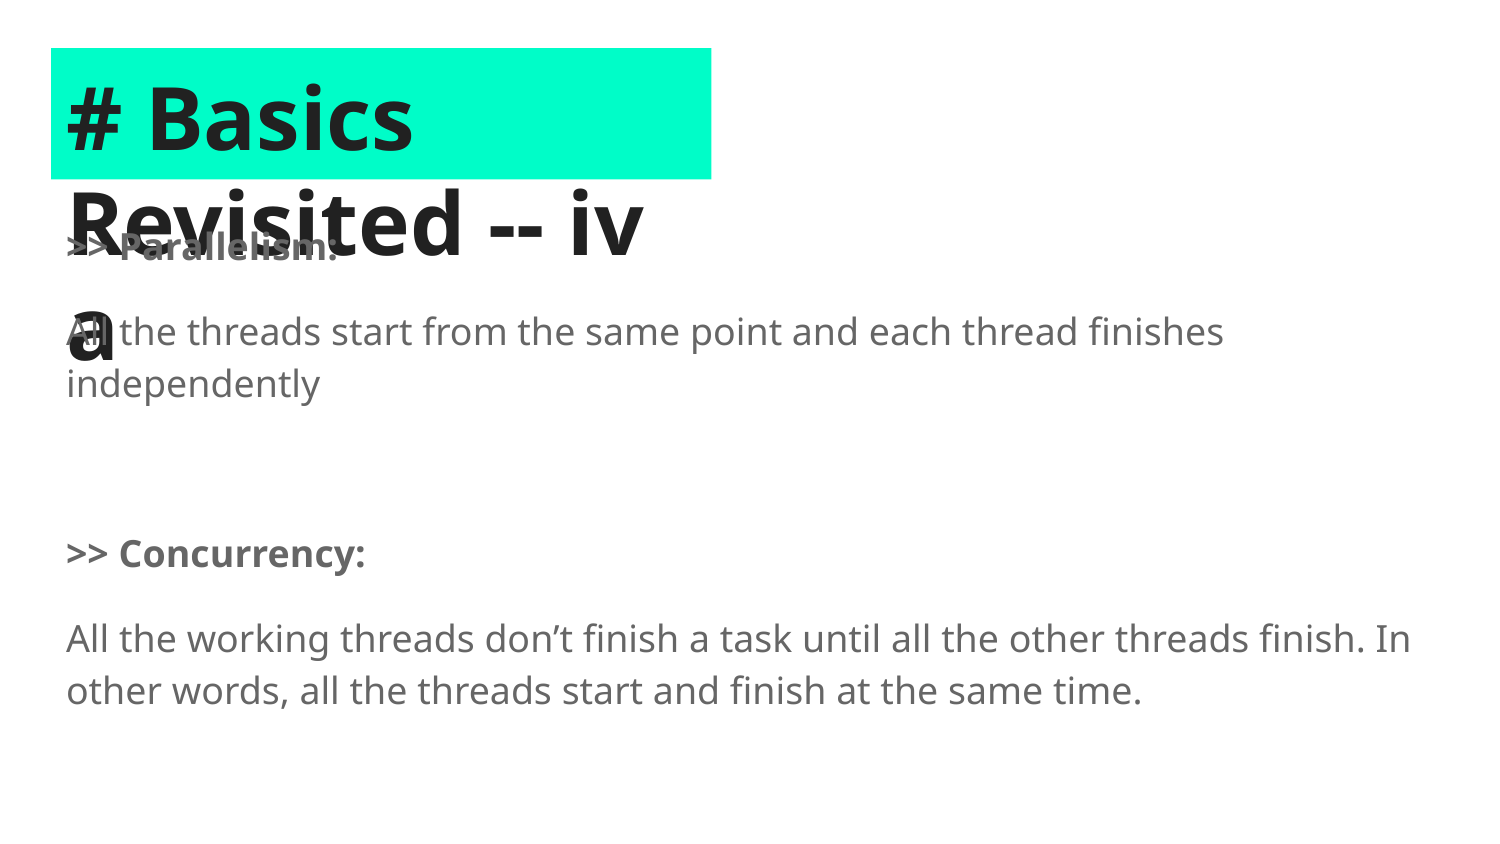

# # Basics Revisited -- iv a
>> Parallelism:
All the threads start from the same point and each thread finishes independently
>> Concurrency:
All the working threads don’t finish a task until all the other threads finish. In other words, all the threads start and finish at the same time.